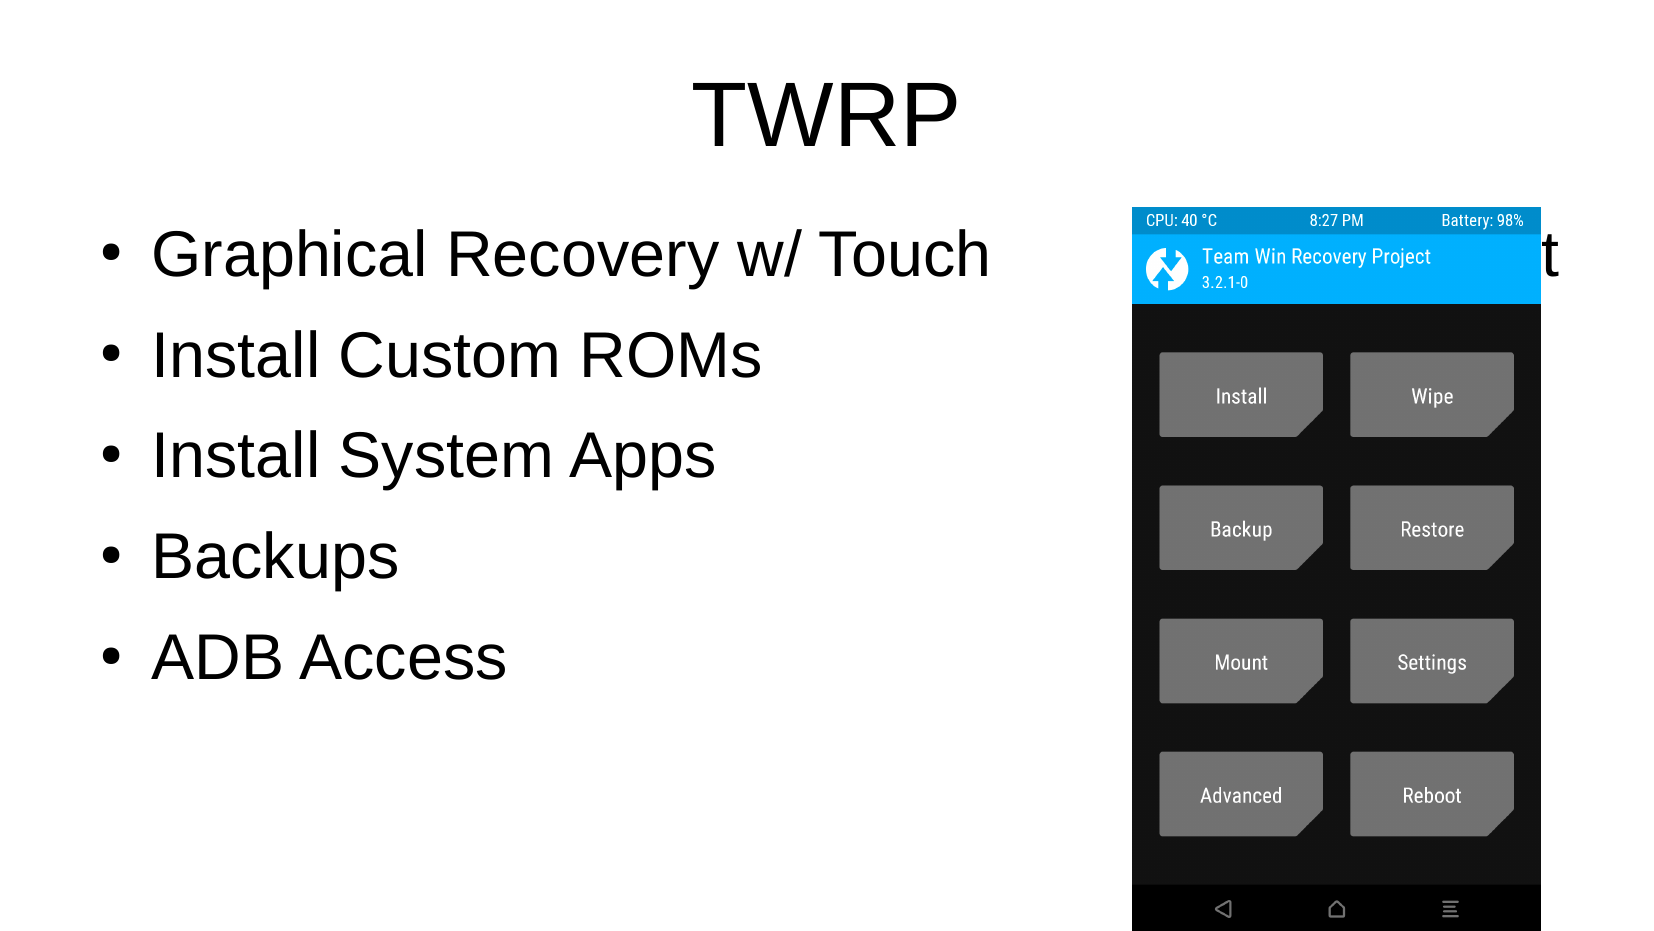

# TWRP
Graphical Recovery w/ Touch Support
Install Custom ROMs
Install System Apps
Backups
ADB Access